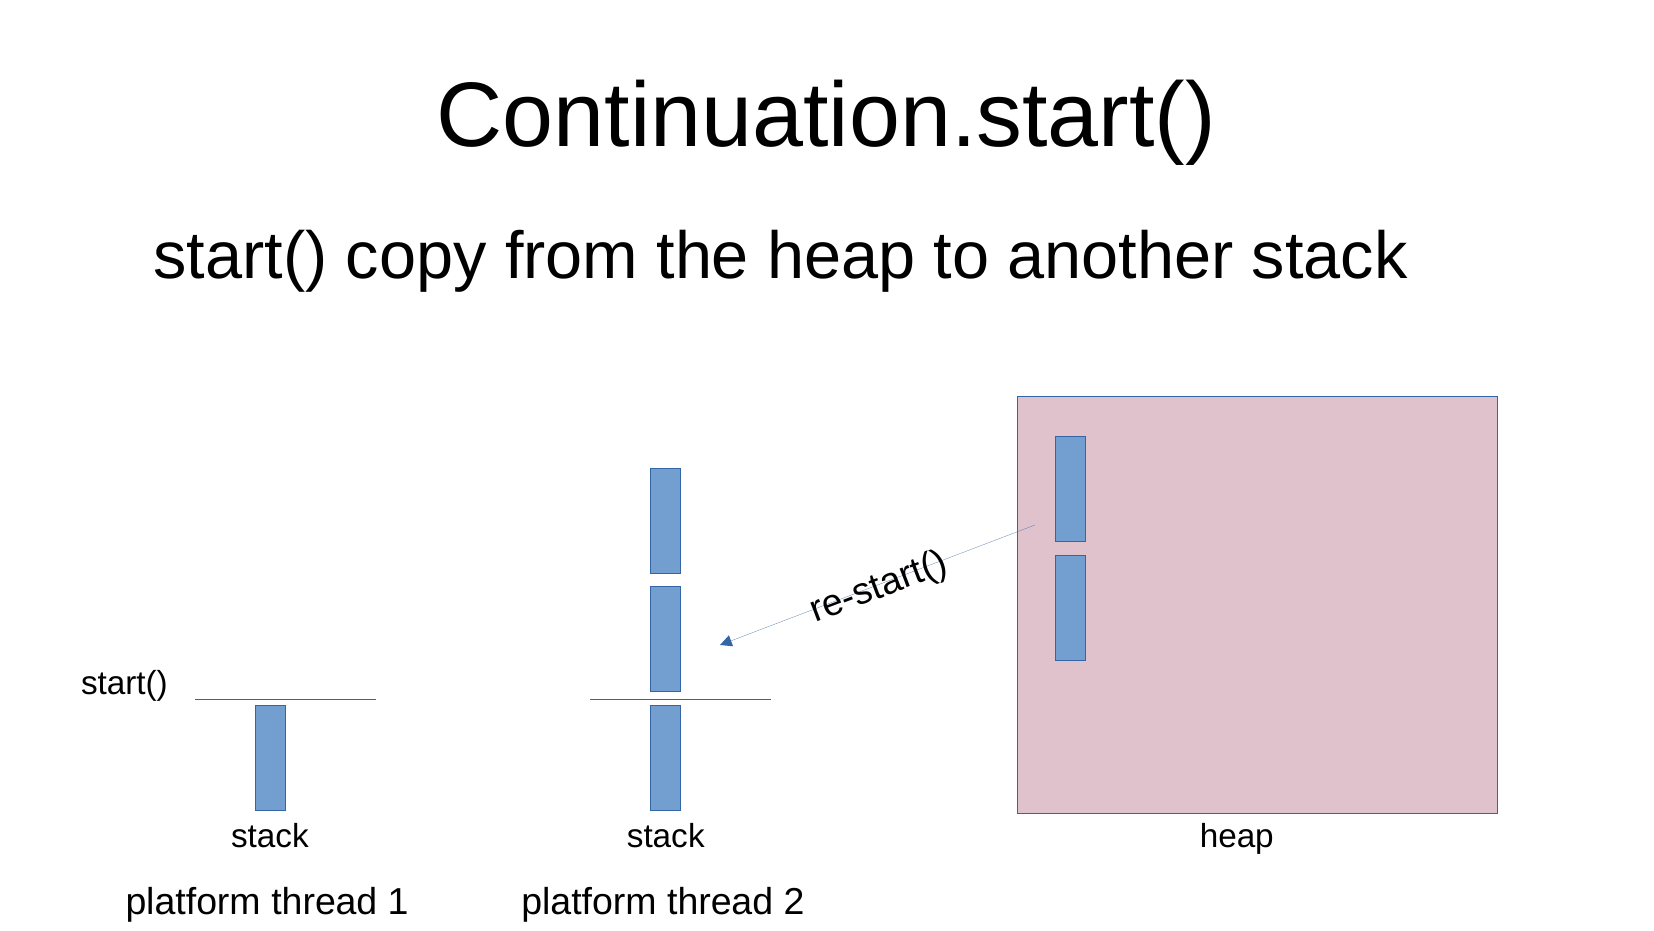

# Continuation.start()
start() copy from the heap to another stack
re-start()
start()
stack
stack
heap
platform thread 1
platform thread 2